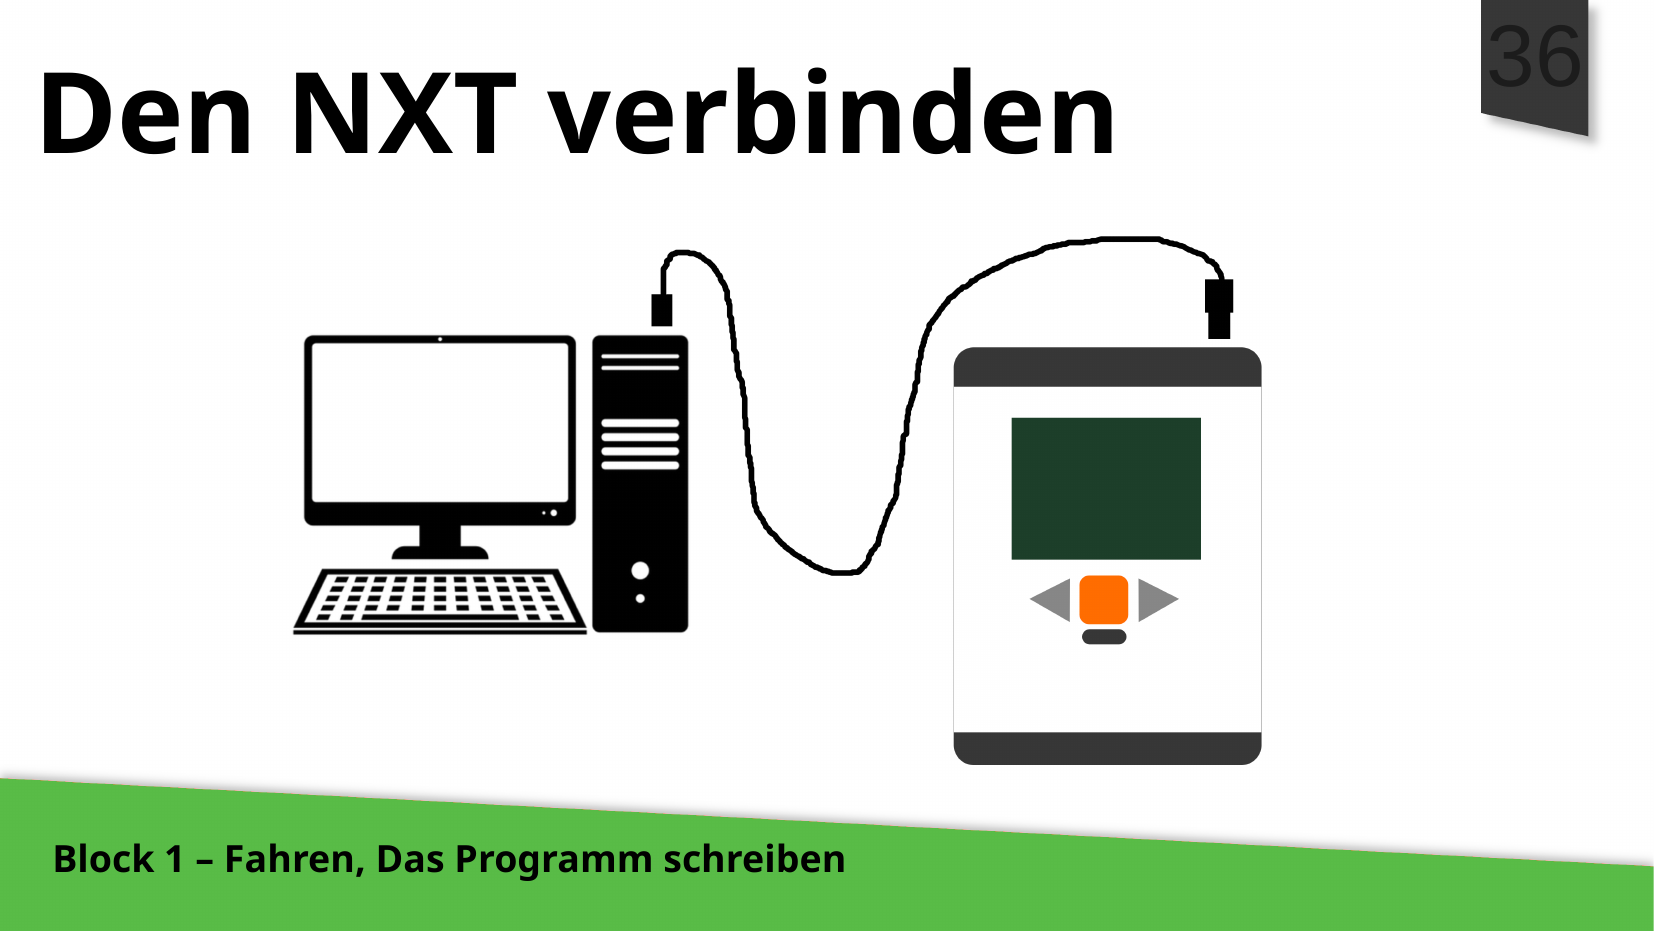

# Den NXT verbinden
Block 1 – Fahren, Das Programm schreiben